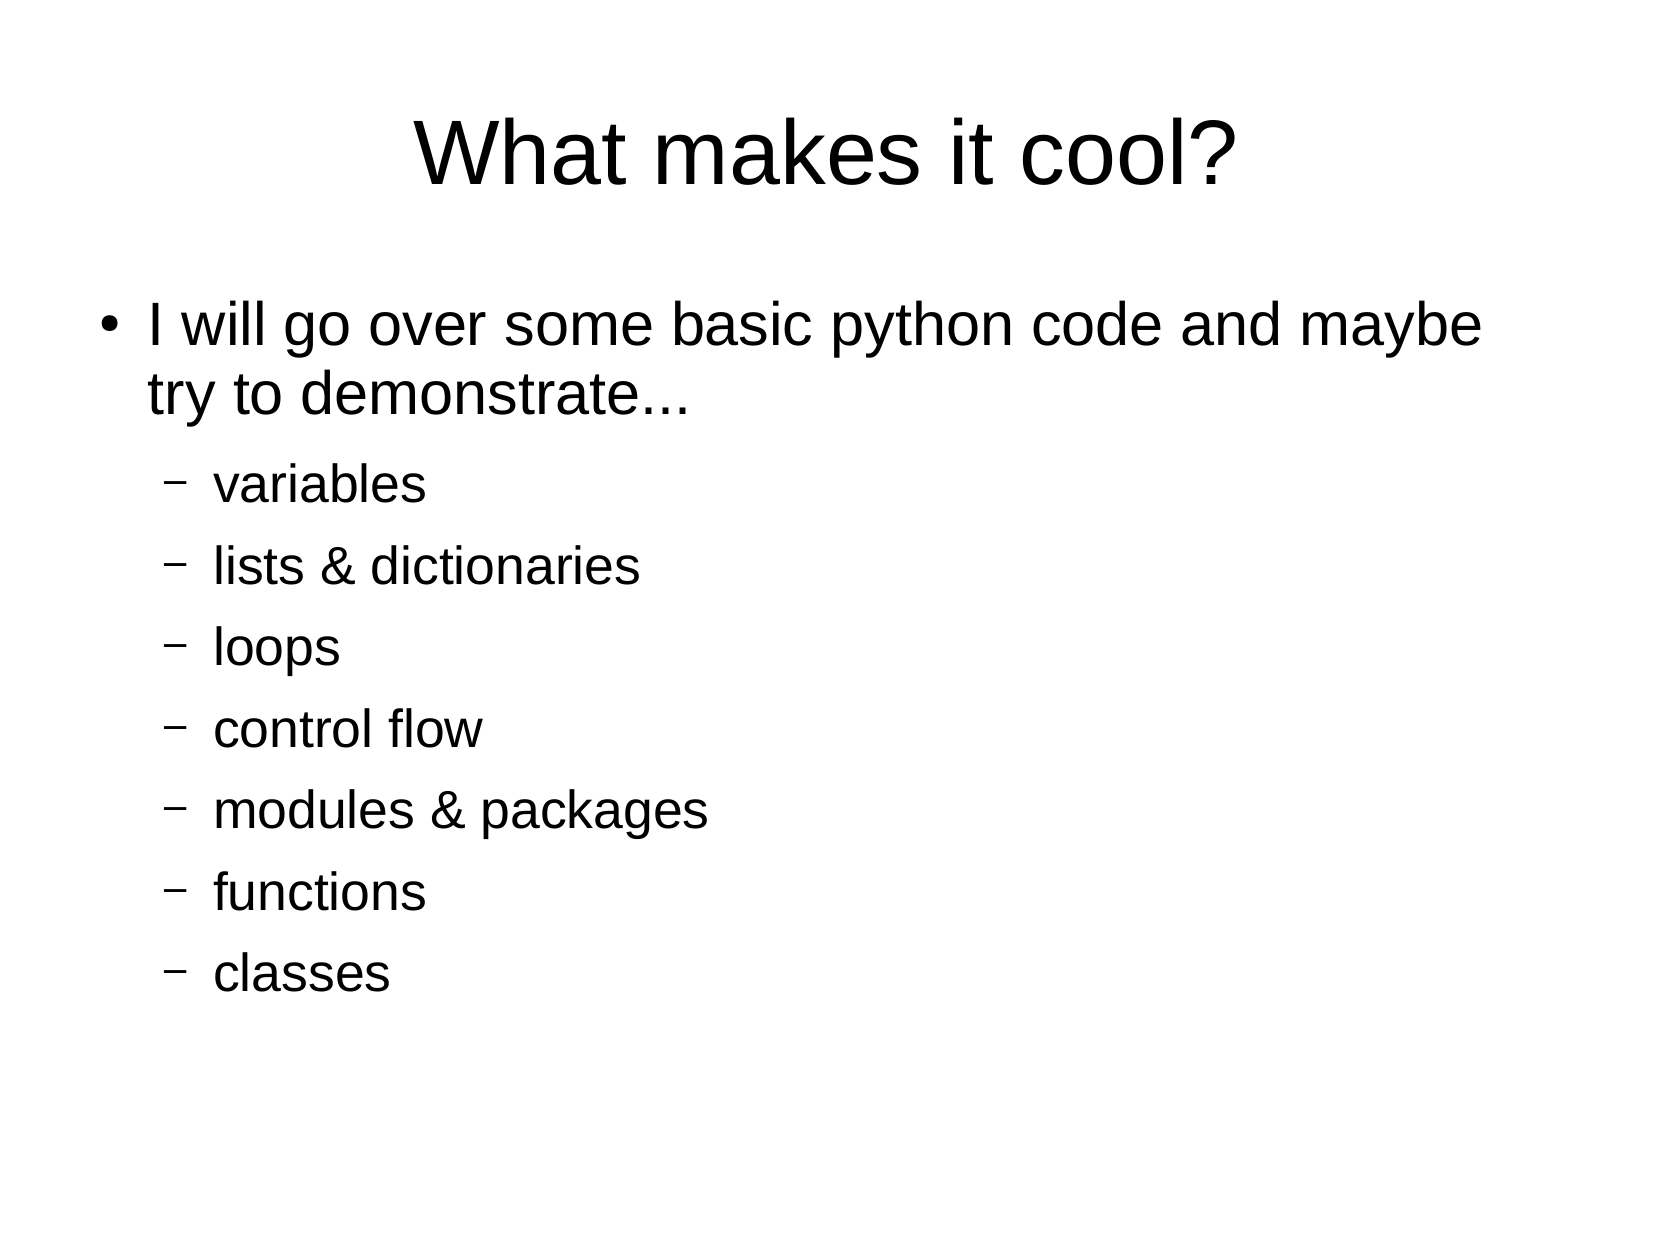

# What makes it cool?
I will go over some basic python code and maybe try to demonstrate...
variables
lists & dictionaries
loops
control flow
modules & packages
functions
classes